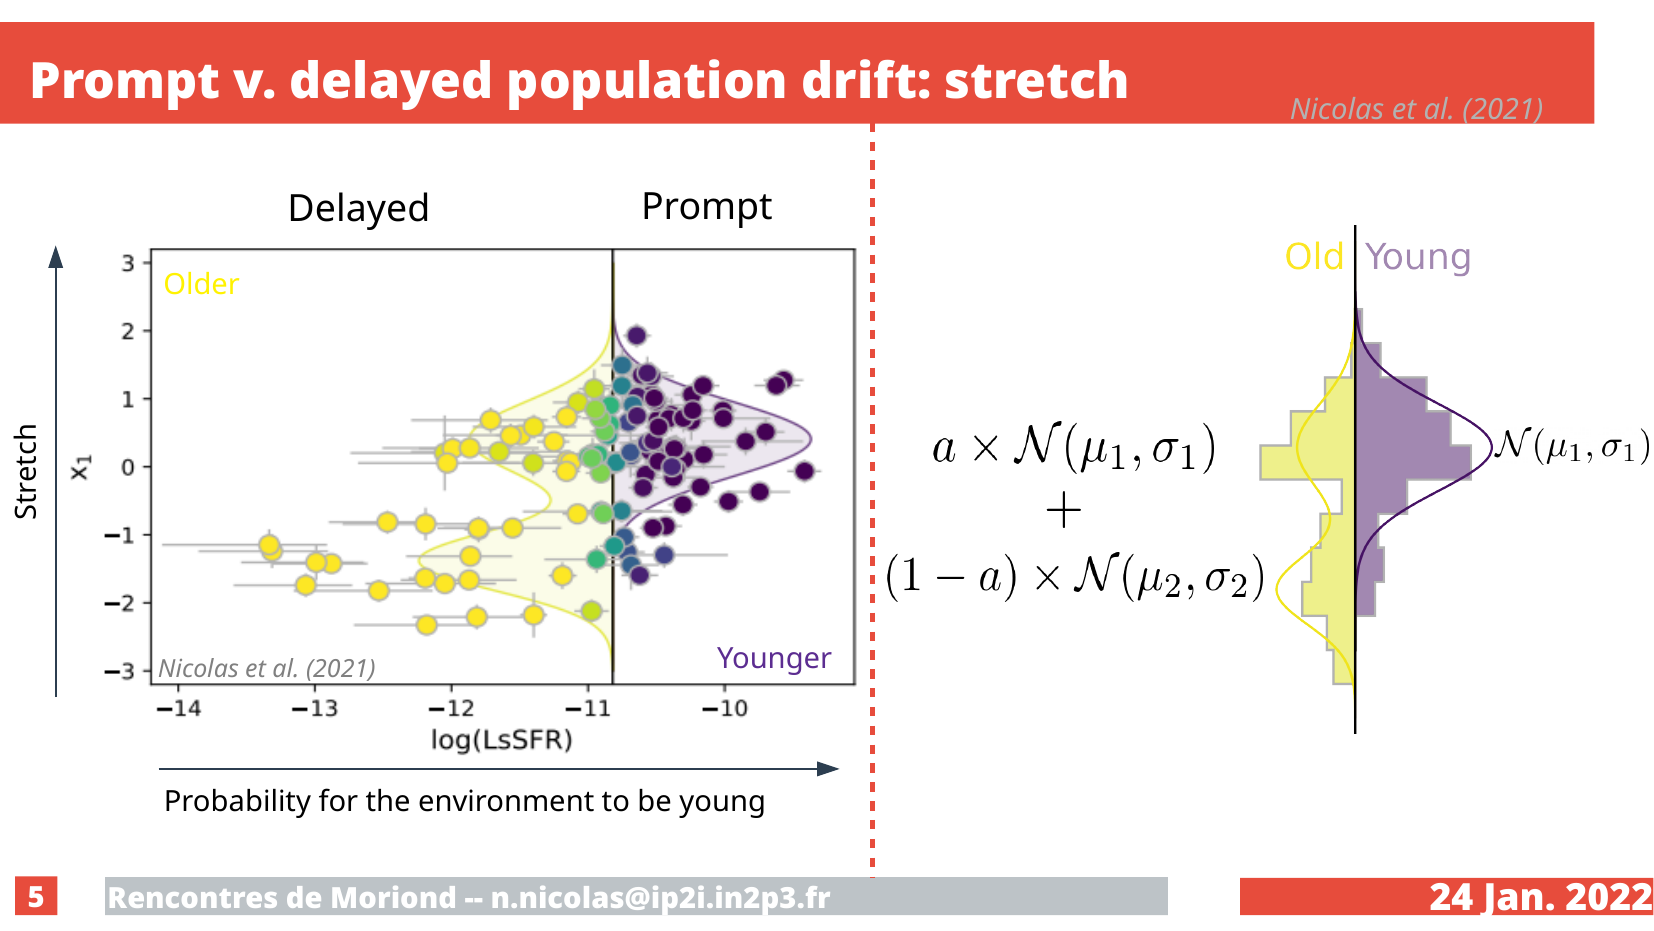

# Prompt v. delayed population drift: stretch
Nicolas et al. (2021)
Prompt
Delayed
Older
Stretch
Younger
Probability for the environment to be young
Nicolas et al. (2021)
5
Rencontres de Moriond -- n.nicolas@ip2i.in2p3.fr
24 Jan. 2022